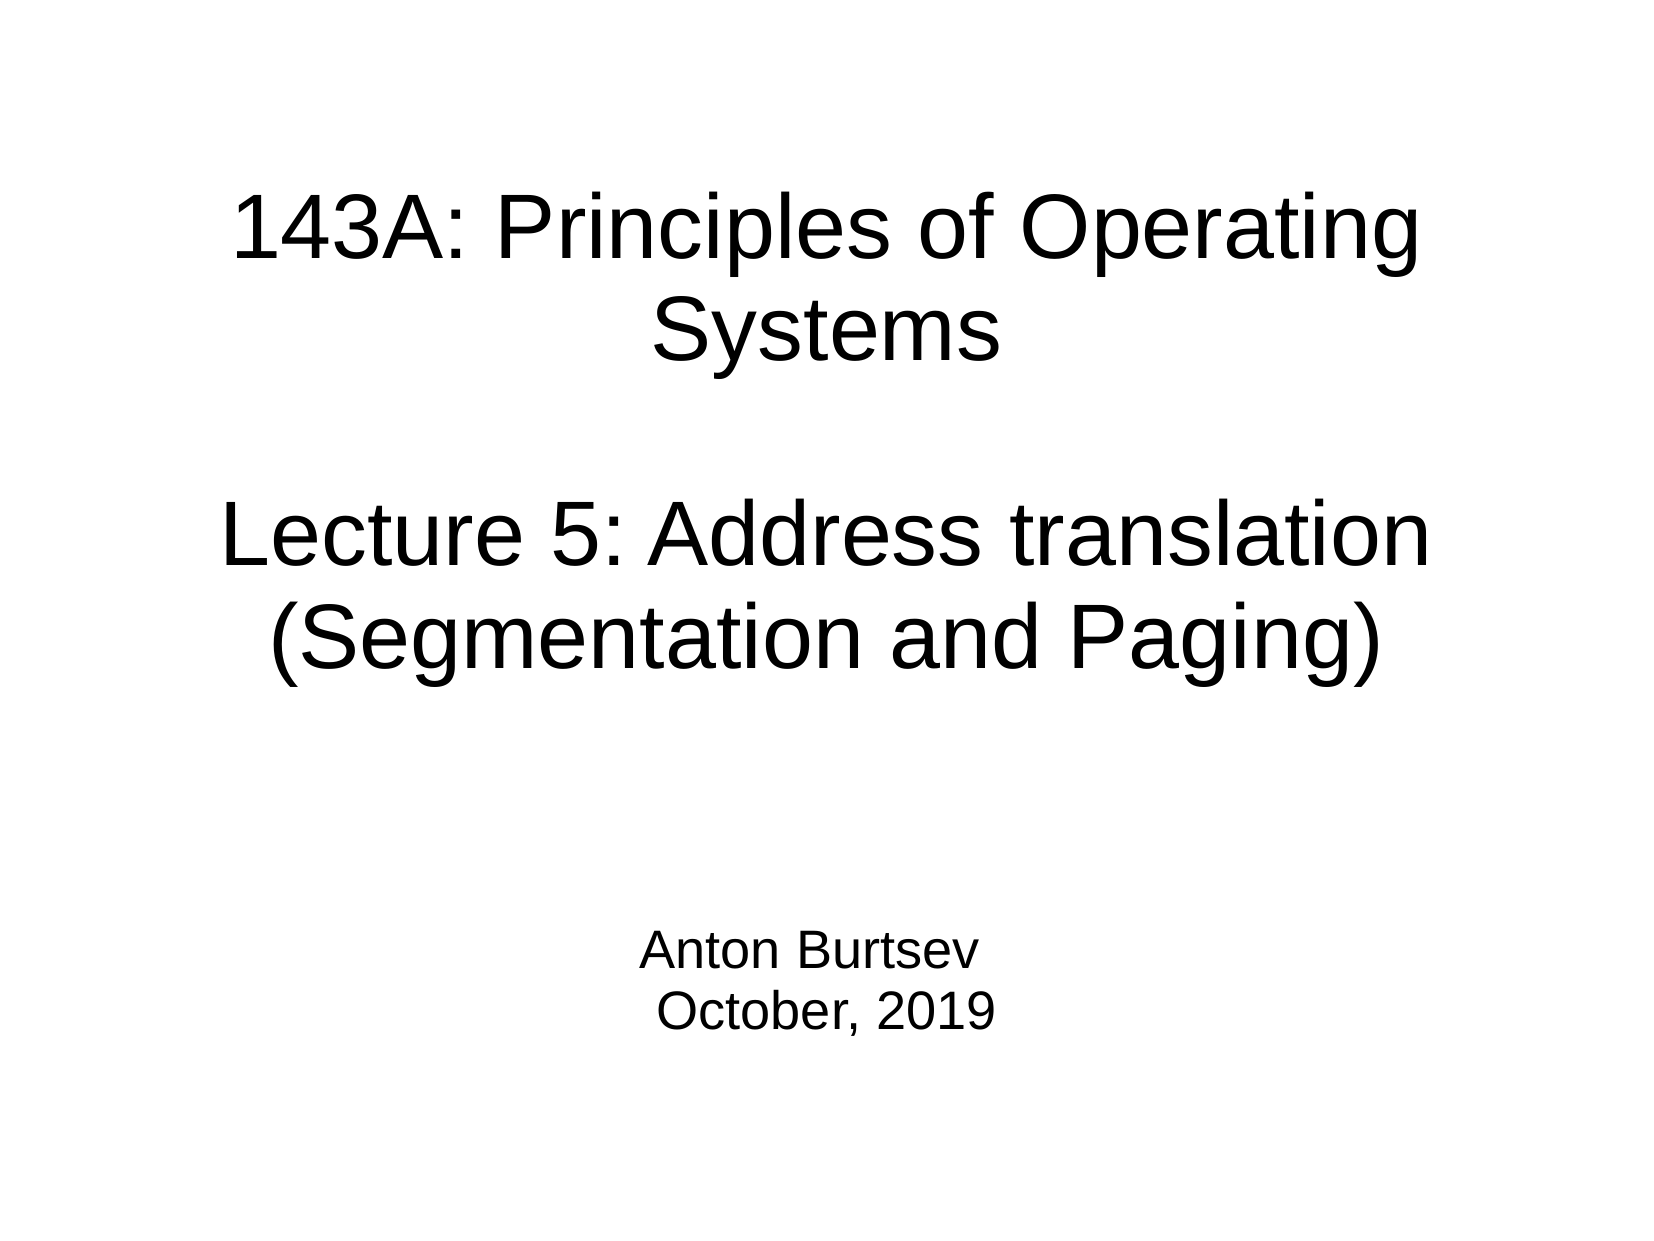

# 143A: Principles of Operating Systems Lecture 5: Address translation (Segmentation and Paging)
Anton Burtsev
October, 2019